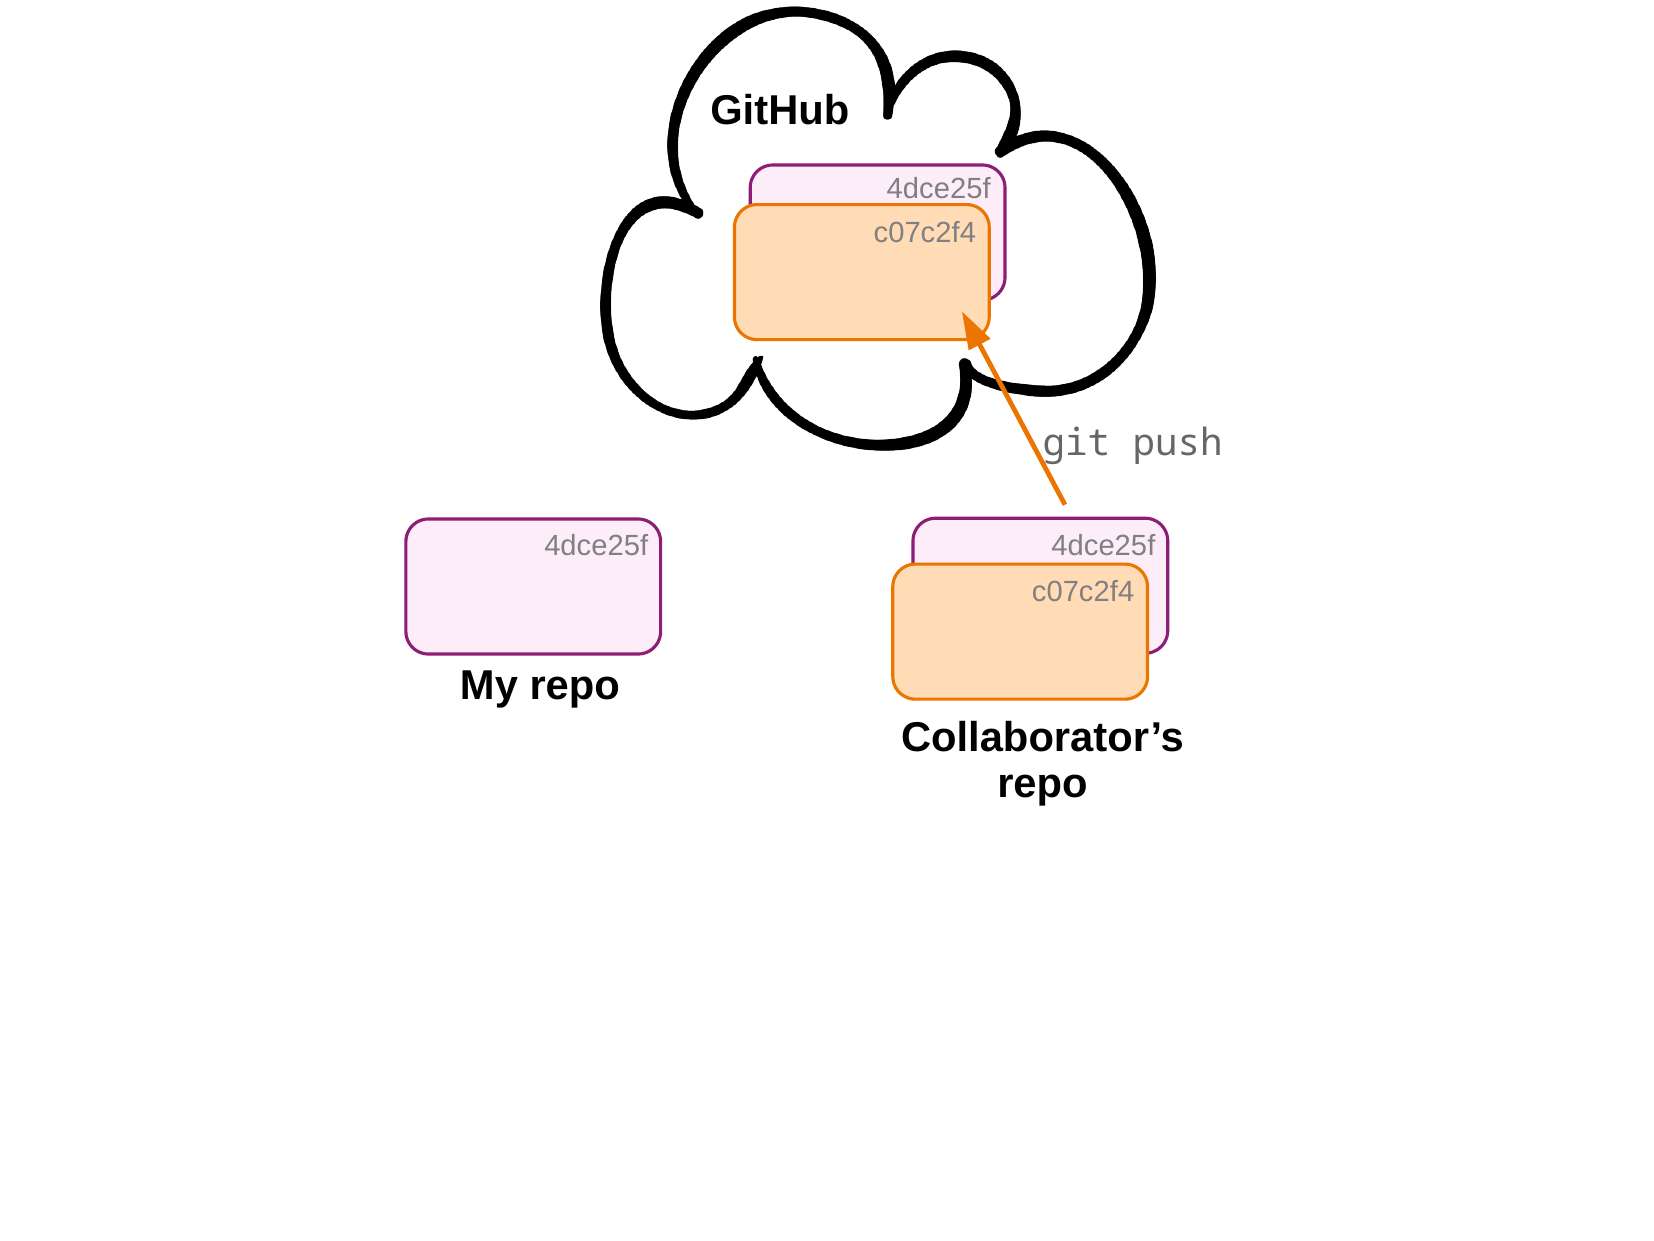

GitHub
4dce25f
c07c2f4
git push
4dce25f
4dce25f
c07c2f4
My repo
Collaborator’s repo